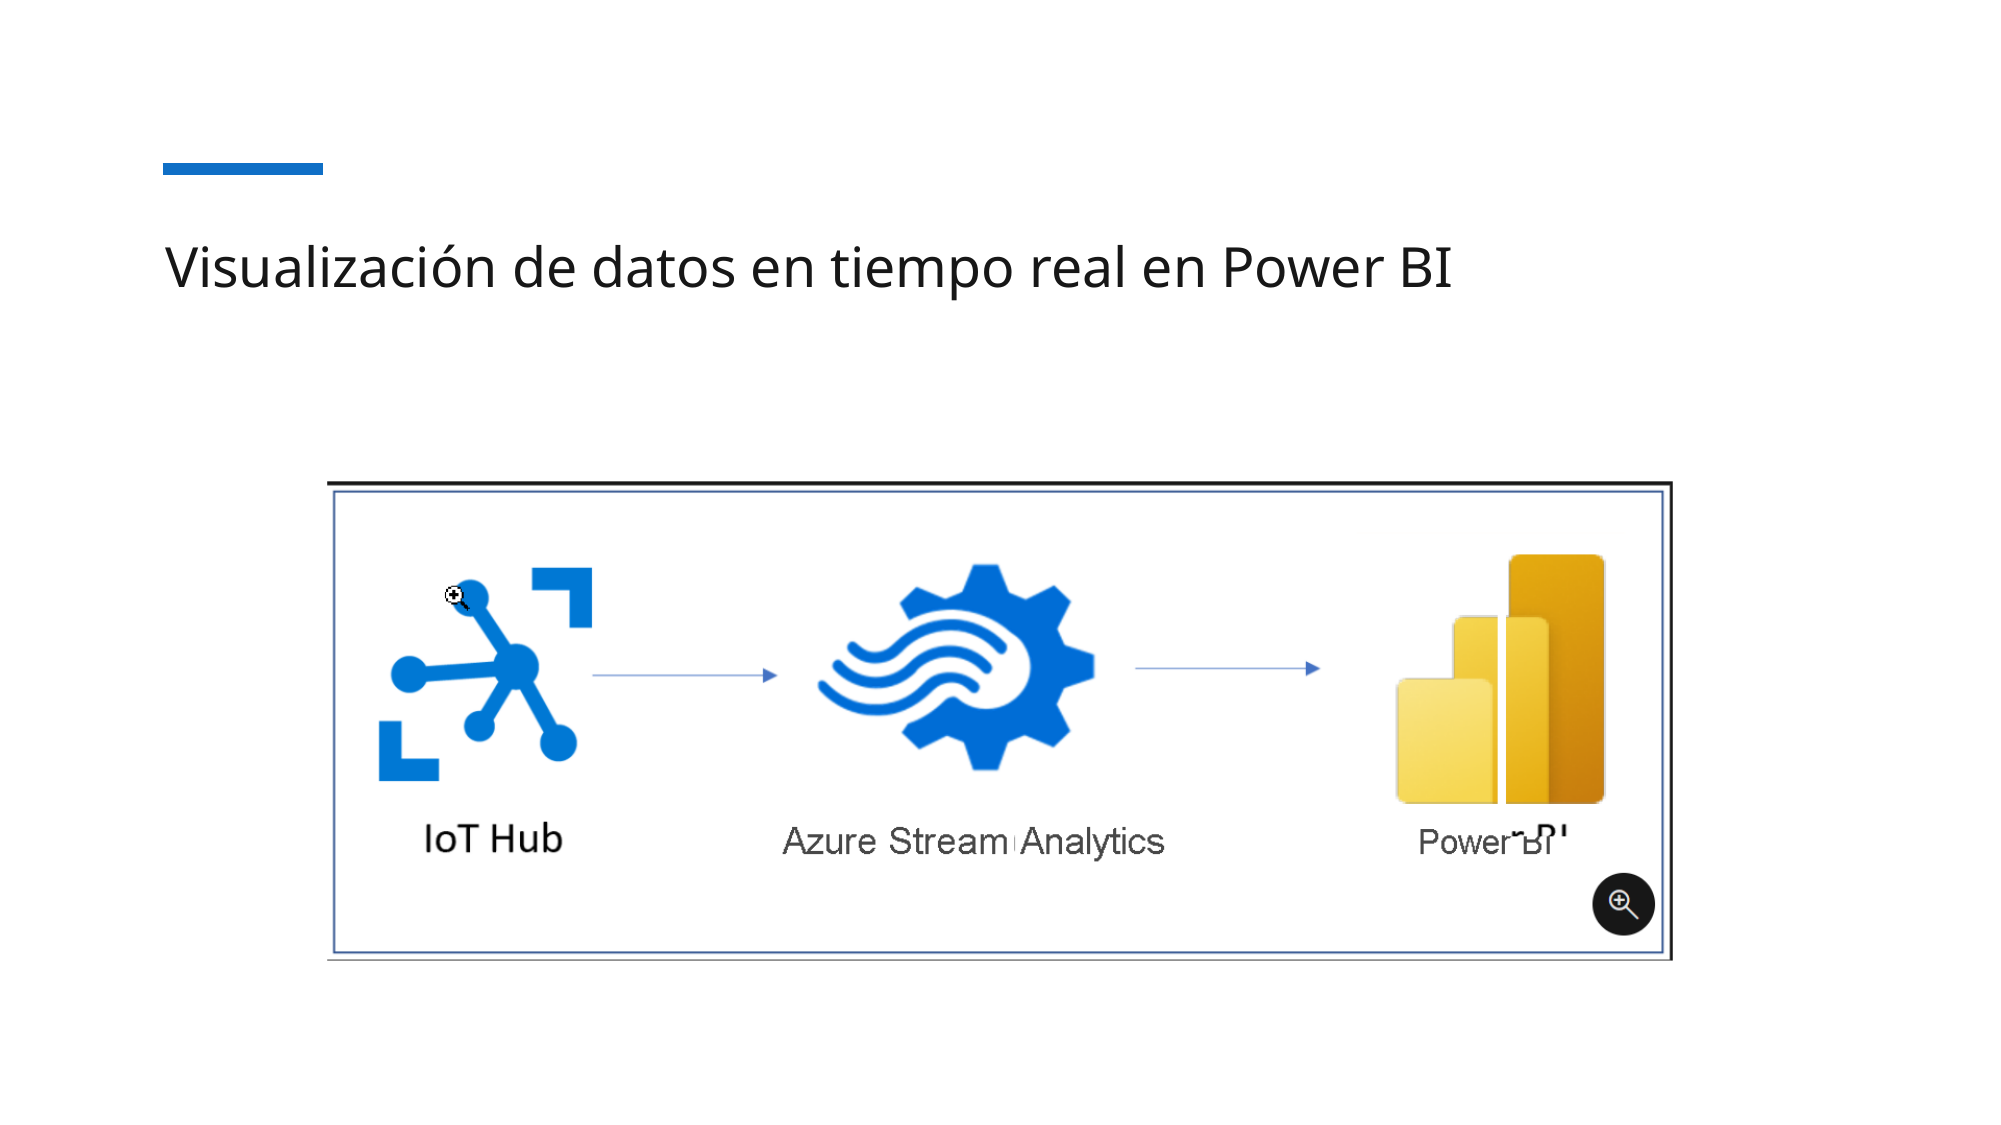

# Visualización de datos en tiempo real en Power BI